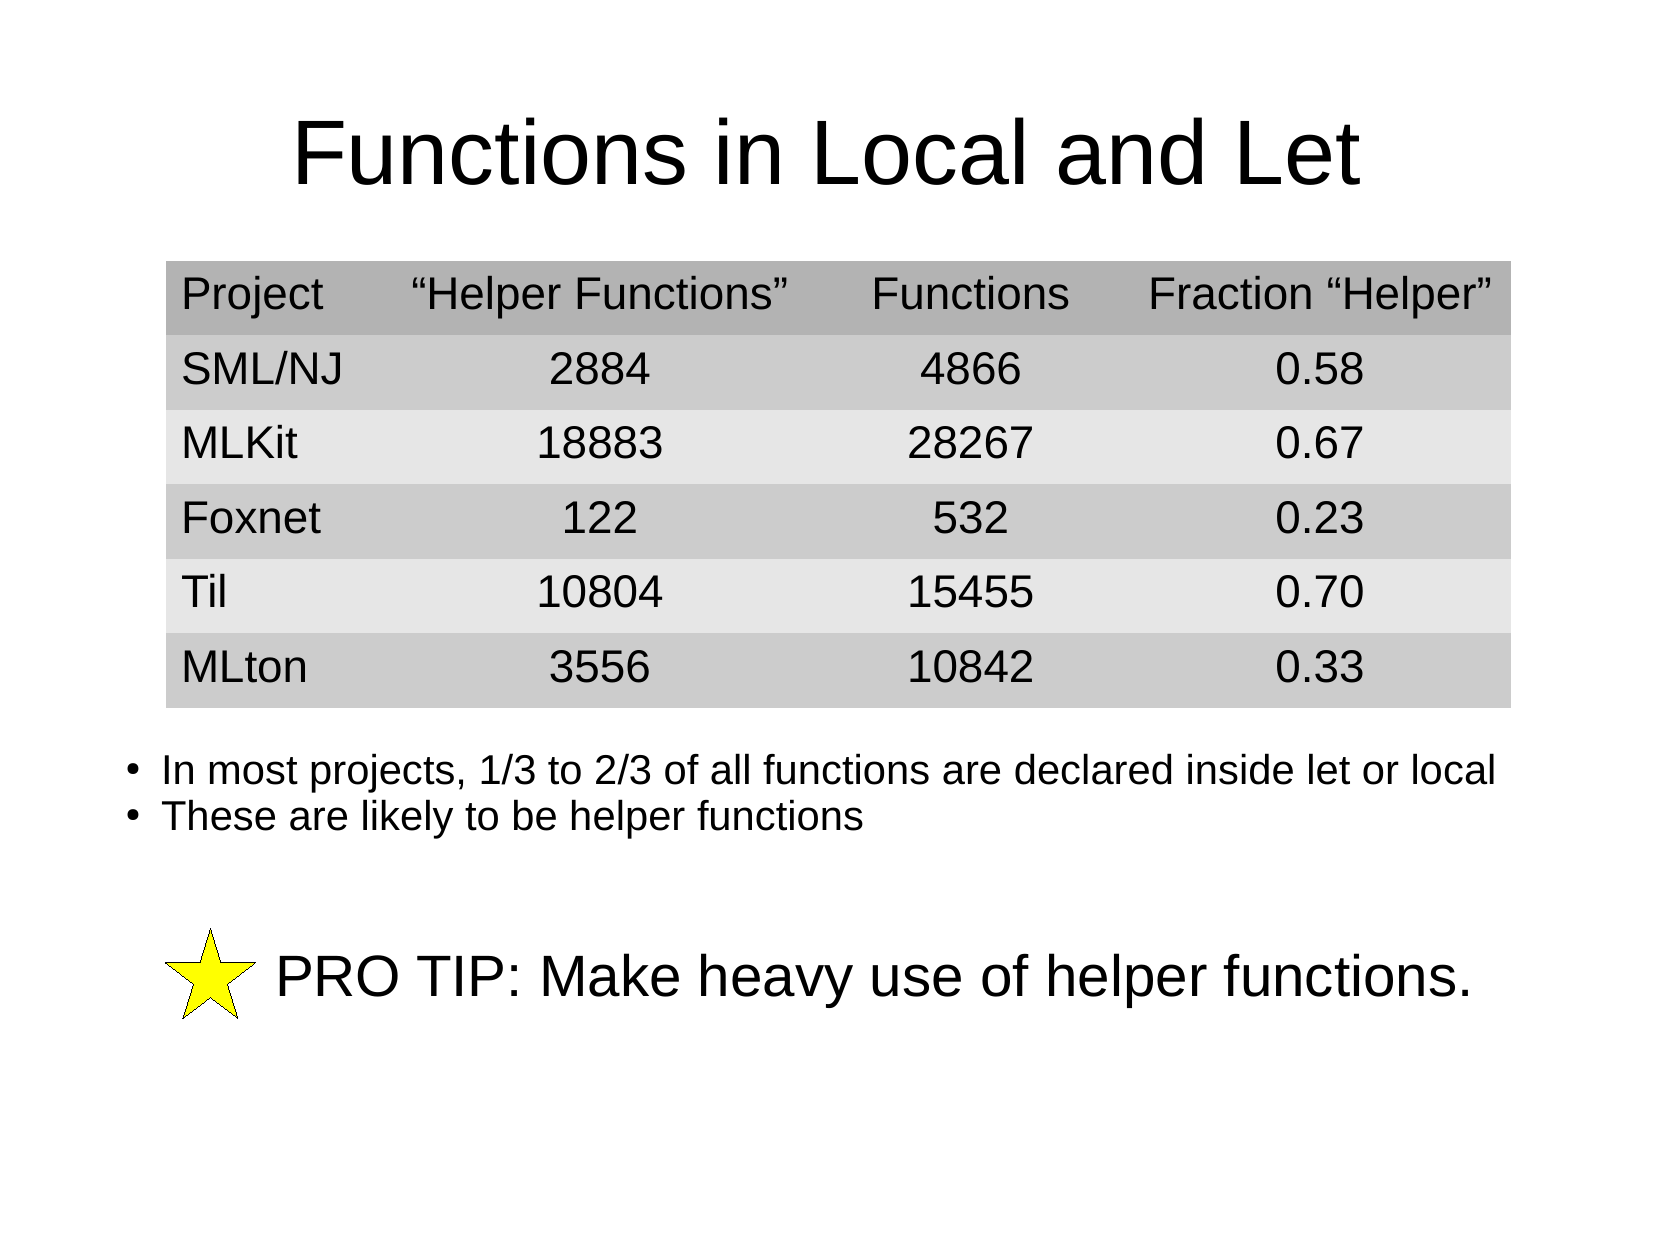

# Functions in Local and Let
| Project | “Helper Functions” | Functions | Fraction “Helper” |
| --- | --- | --- | --- |
| SML/NJ | 2884 | 4866 | 0.58 |
| MLKit | 18883 | 28267 | 0.67 |
| Foxnet | 122 | 532 | 0.23 |
| Til | 10804 | 15455 | 0.70 |
| MLton | 3556 | 10842 | 0.33 |
In most projects, 1/3 to 2/3 of all functions are declared inside let or local
These are likely to be helper functions
PRO TIP: Make heavy use of helper functions.